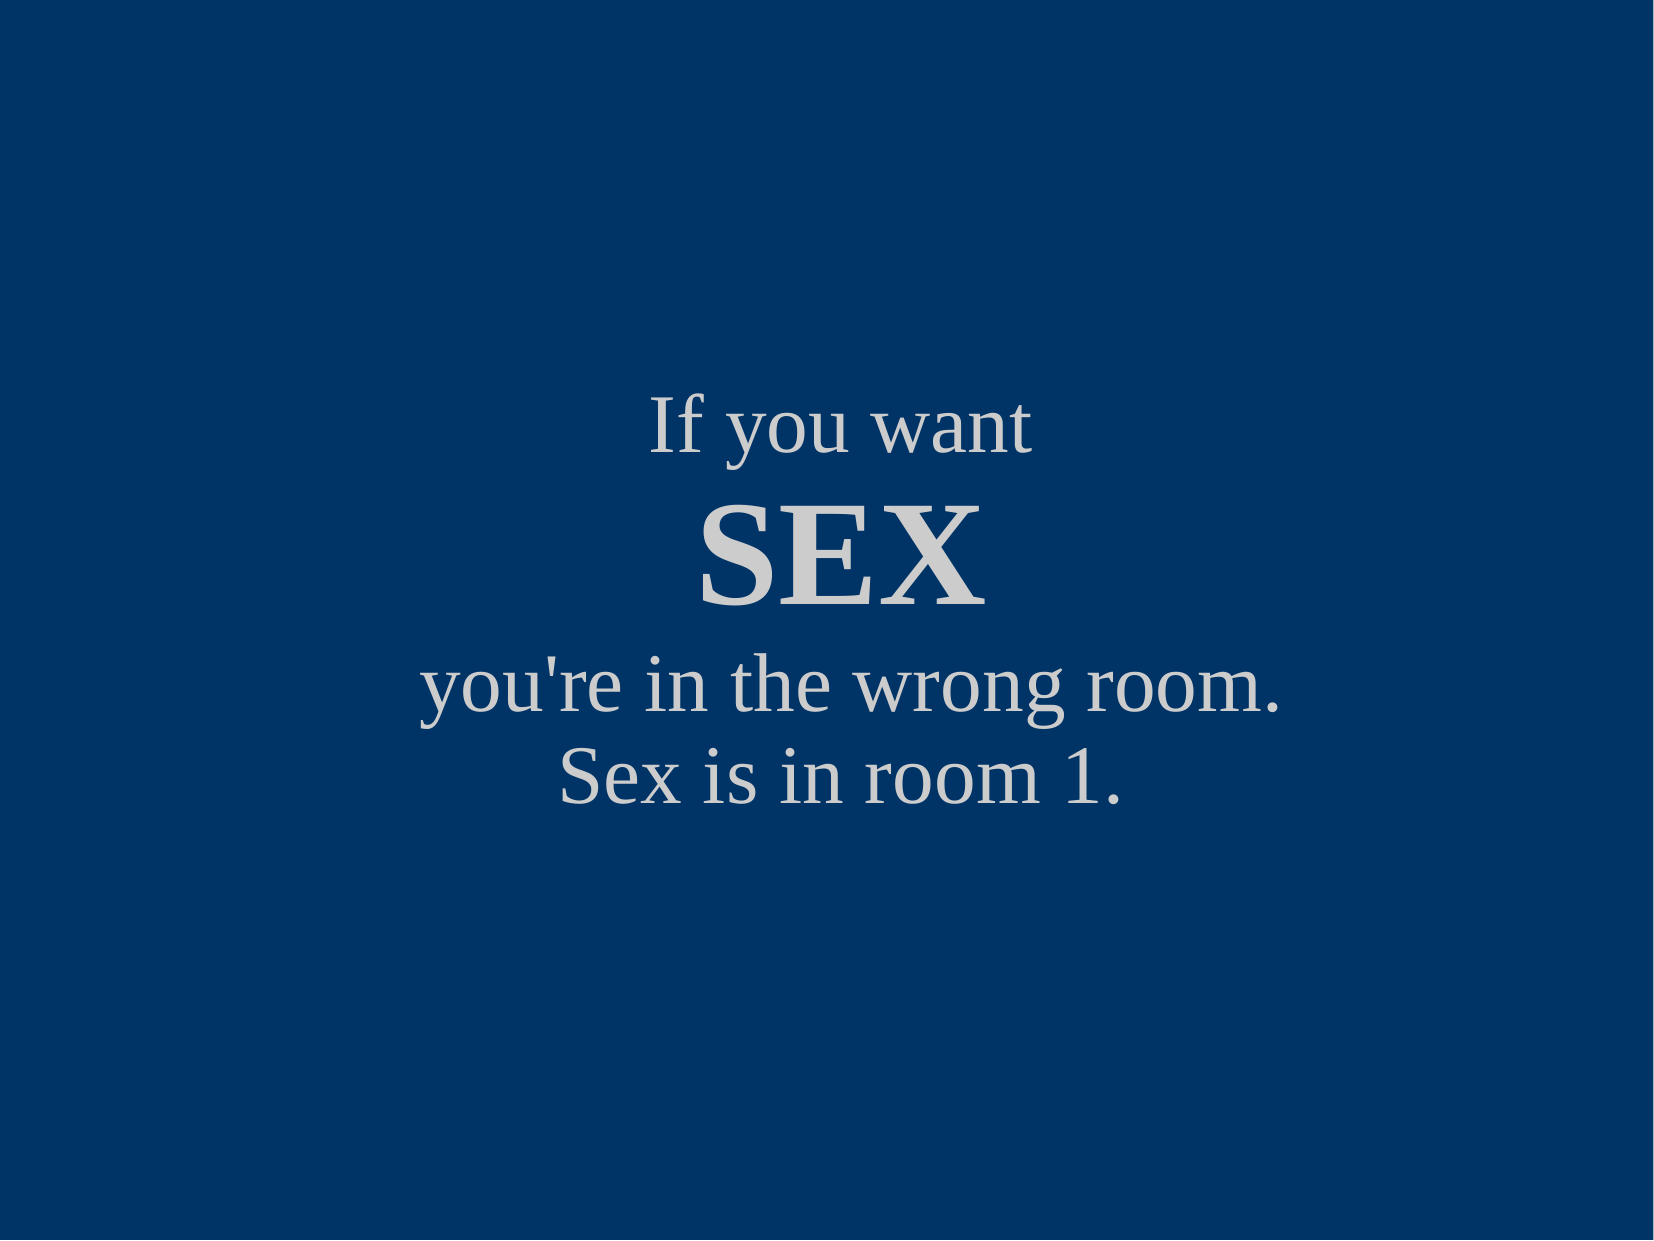

#
If you want
SEX
 you're in the wrong room.
Sex is in room 1.